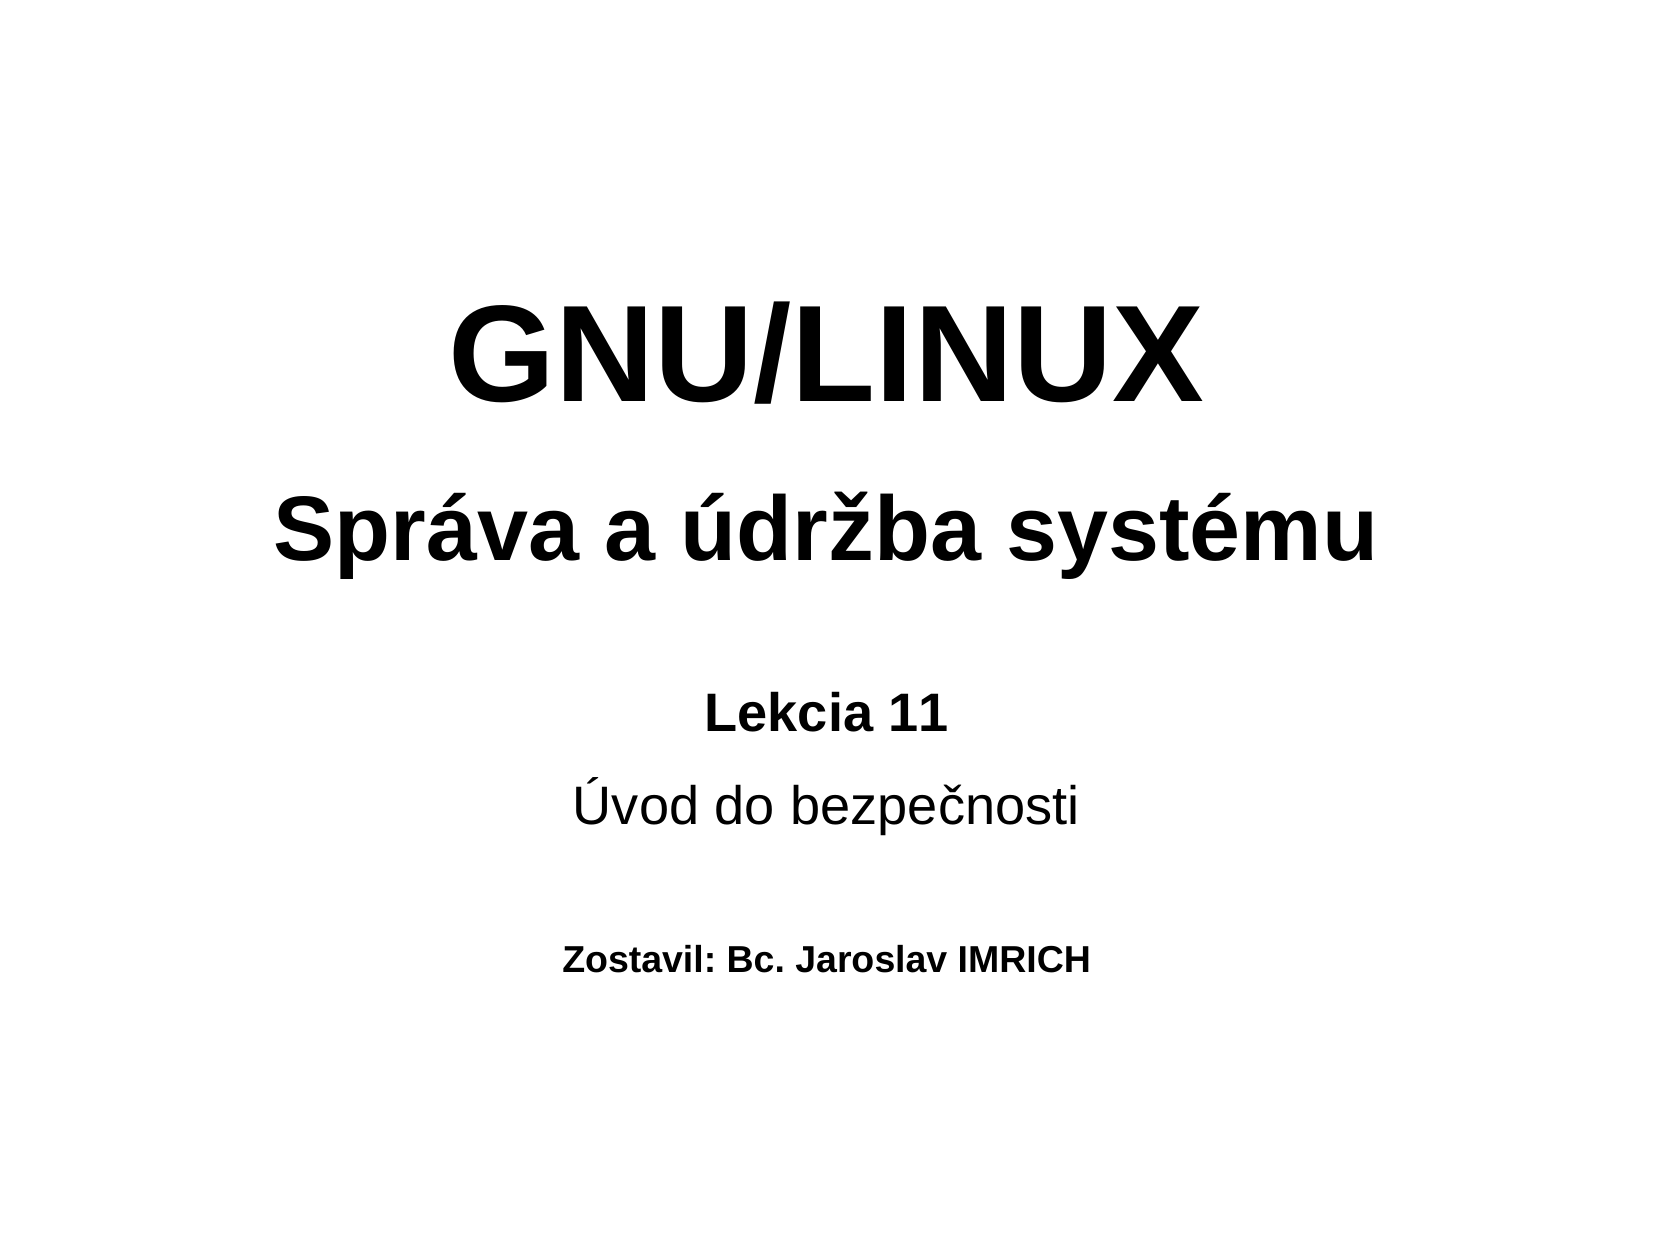

# GNU/LINUX Správa a údržba systému Lekcia 11 Úvod do bezpečnosti Zostavil: Bc. Jaroslav IMRICH